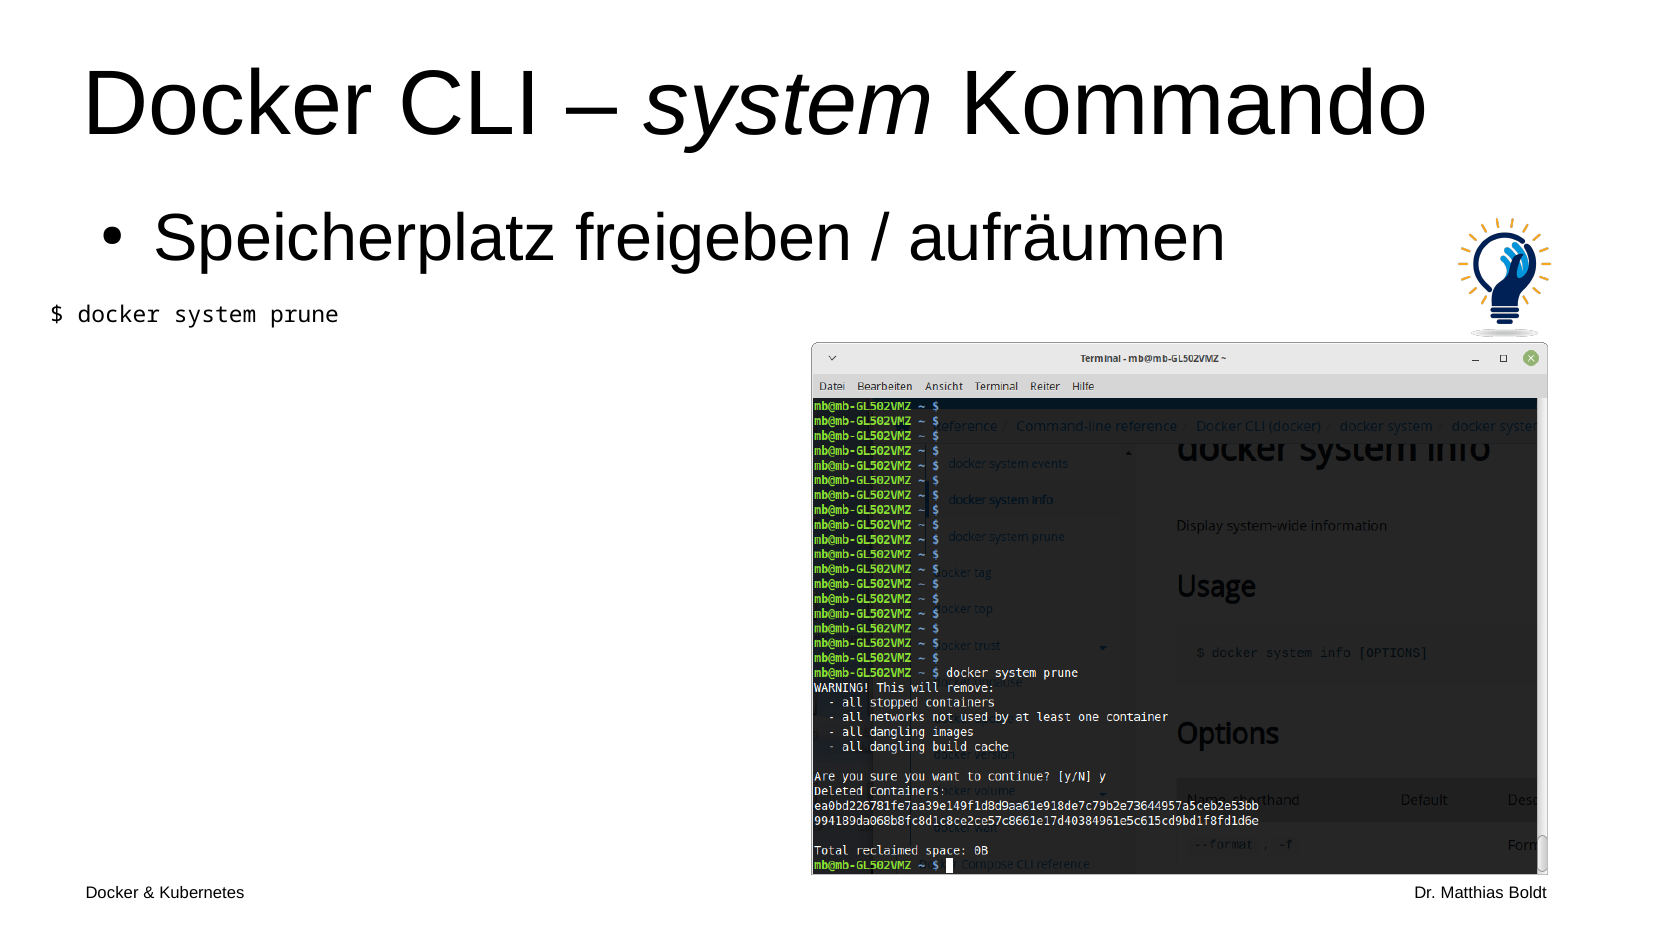

# Docker CLI – system Kommando
Speicherplatz freigeben / aufräumen
$ docker system prune
Docker & Kubernetes																Dr. Matthias Boldt